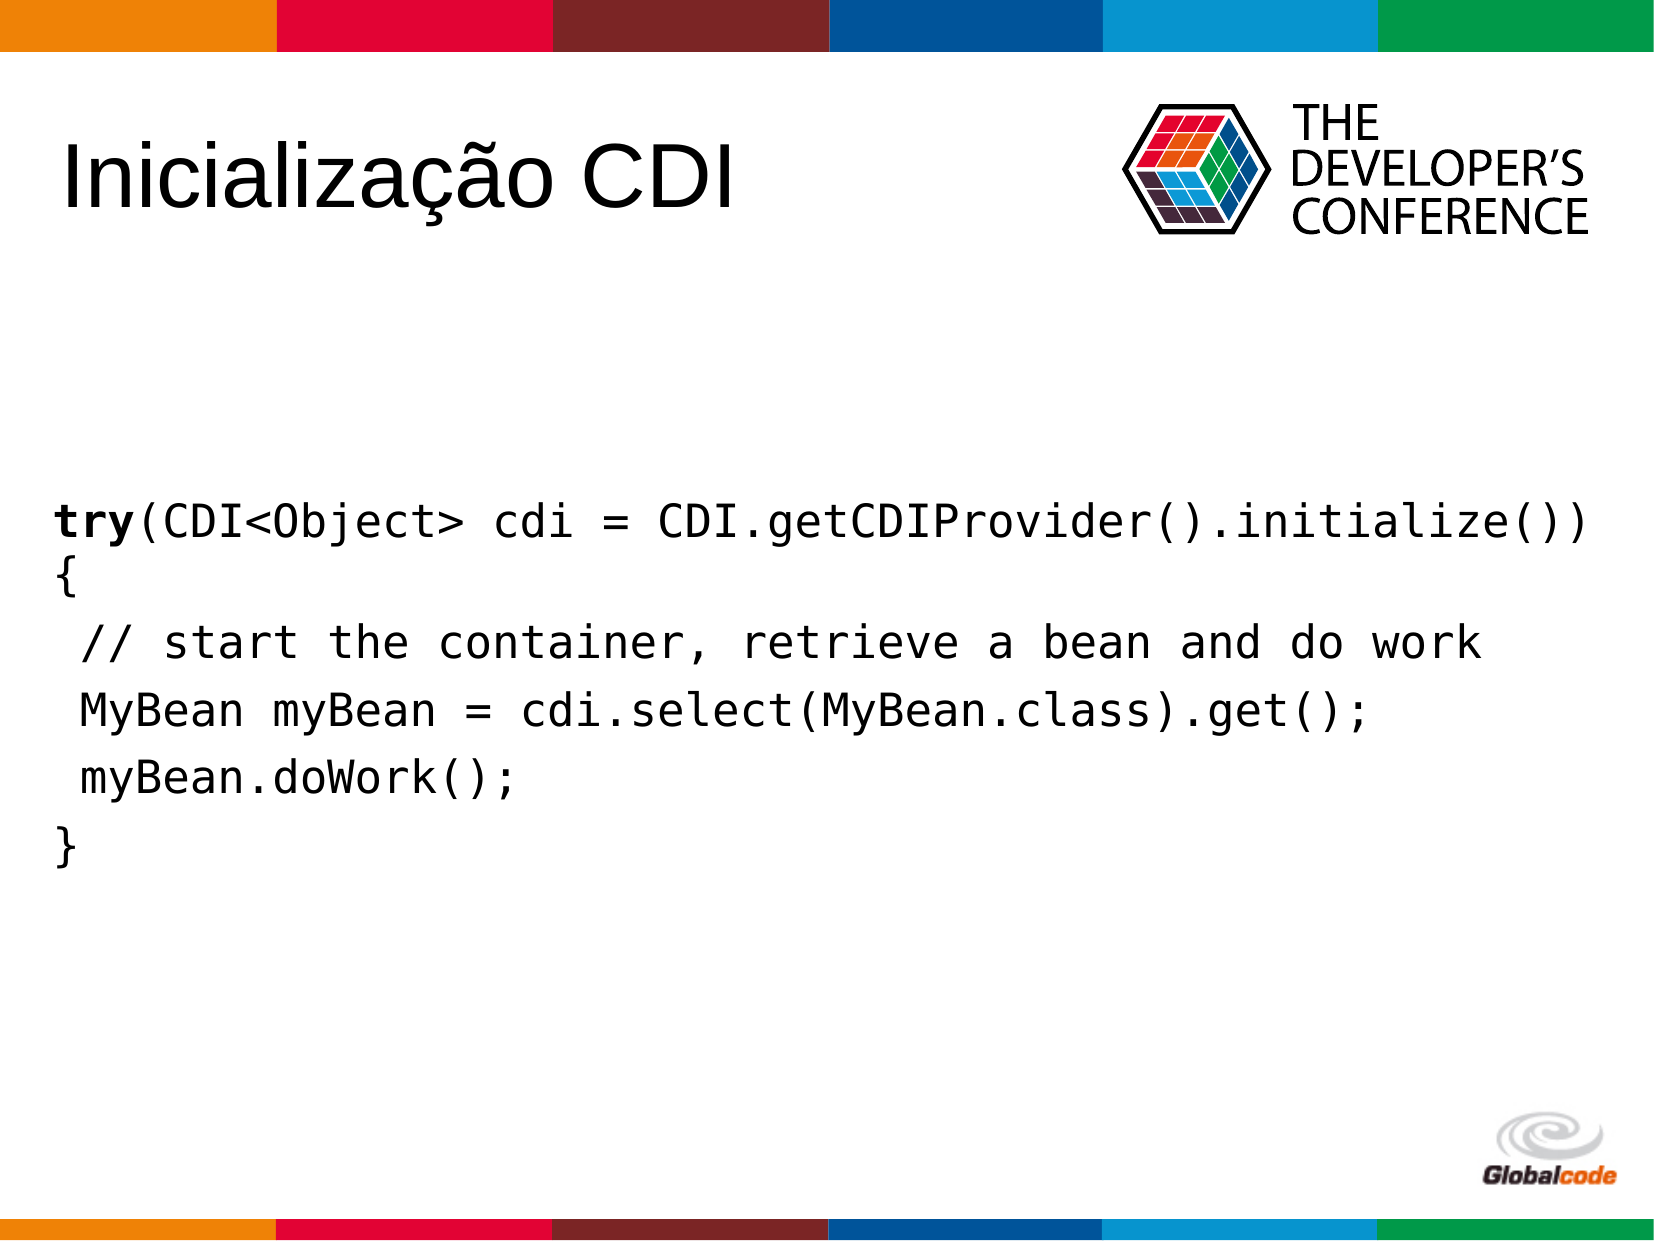

# Inicialização CDI
try(CDI<Object> cdi = CDI.getCDIProvider().initialize()) {
 // start the container, retrieve a bean and do work
 MyBean myBean = cdi.select(MyBean.class).get();
 myBean.doWork();
}